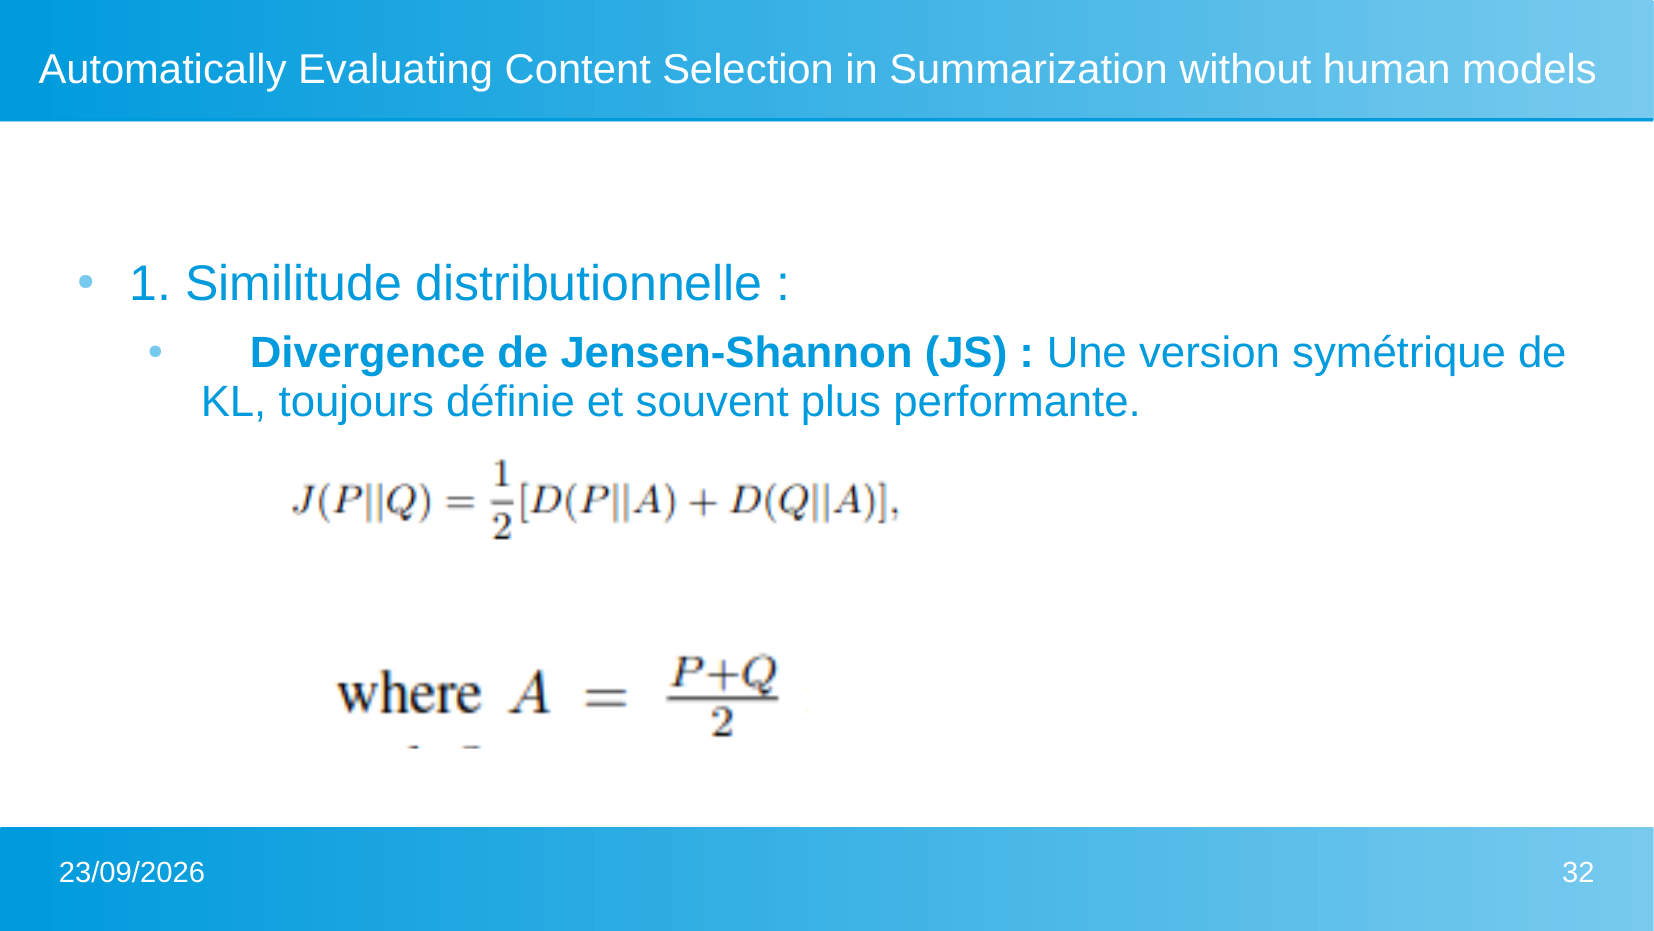

# Automatically Evaluating Content Selection in Summarization without human models
1. Similitude distributionnelle :
 Divergence de Jensen-Shannon (JS) : Une version symétrique de KL, toujours définie et souvent plus performante.
32